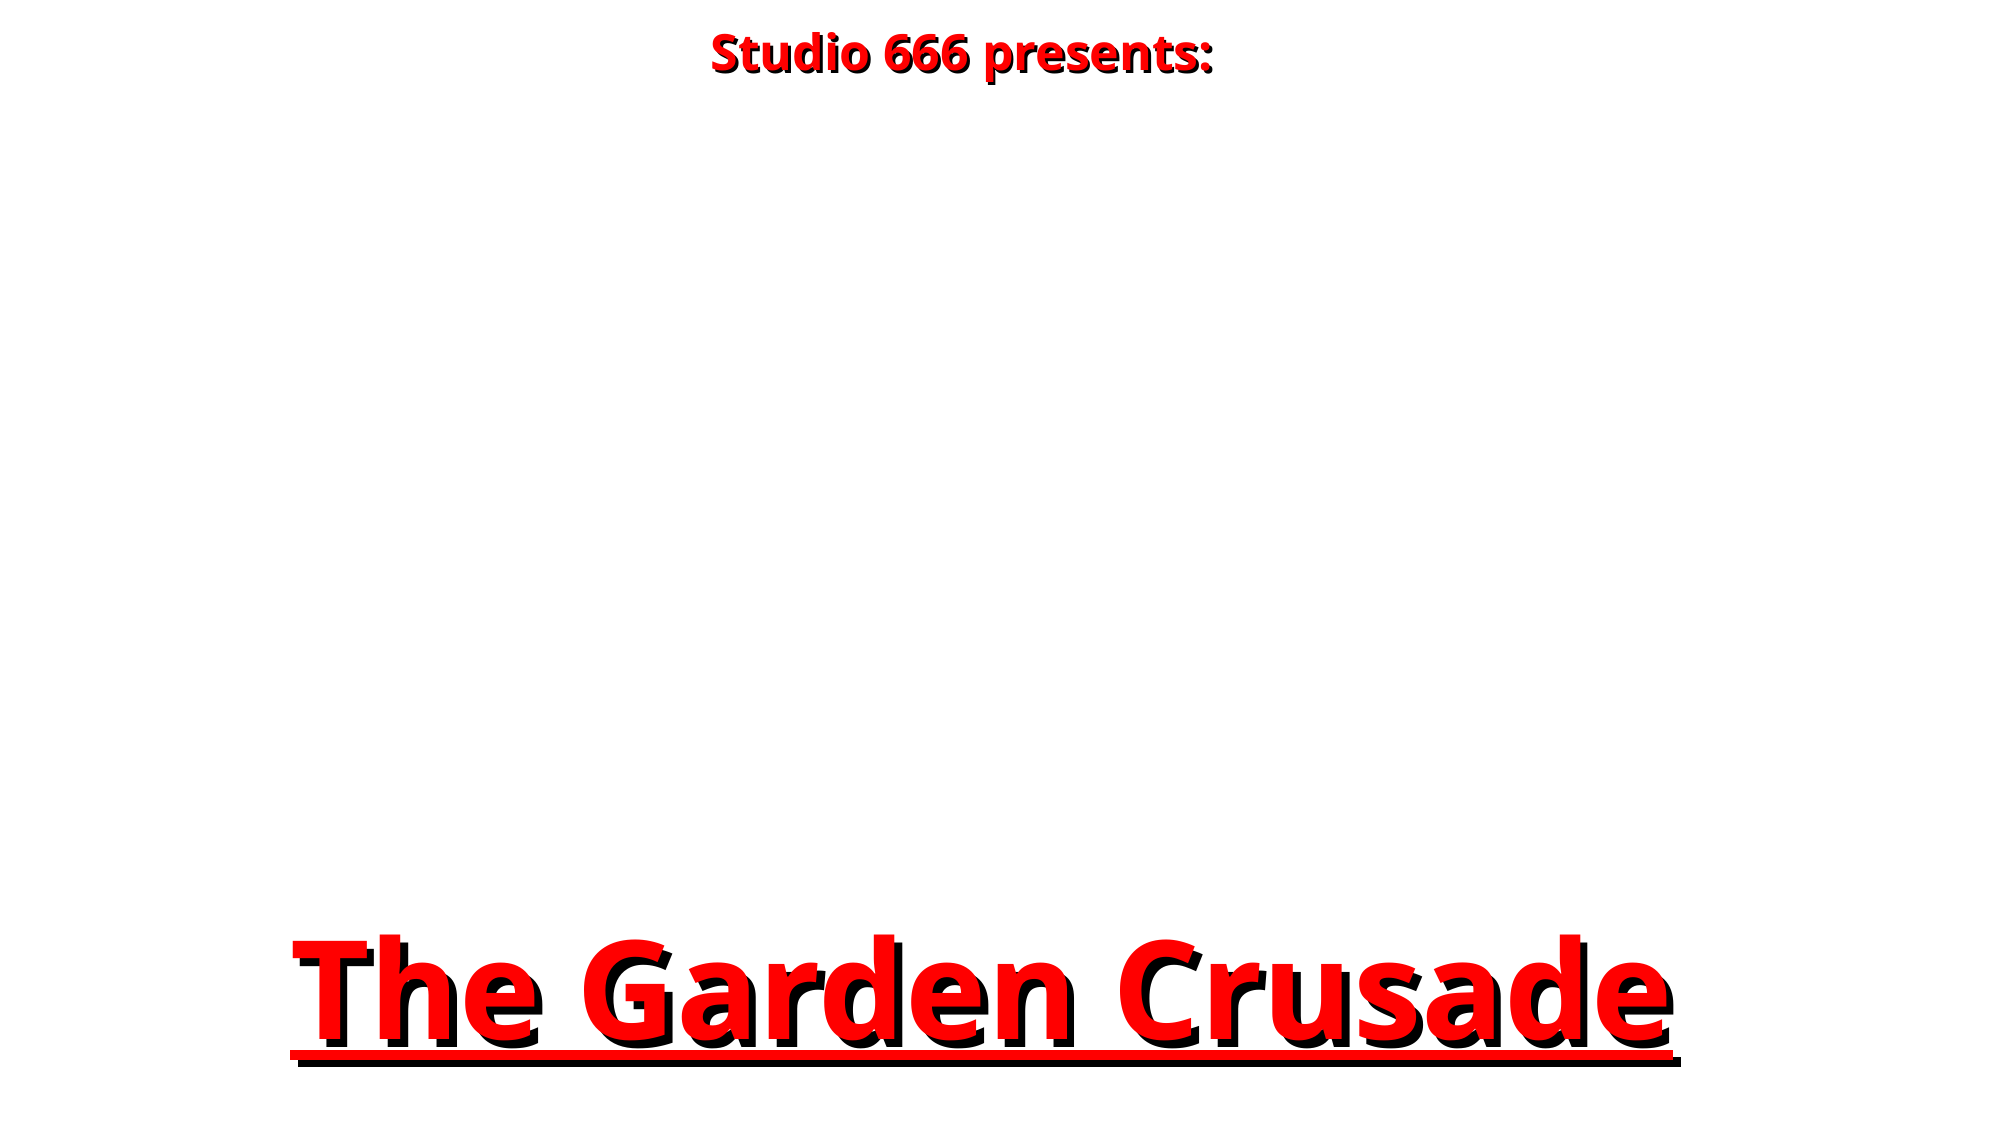

Studio 666 presents:
# The Garden Crusade